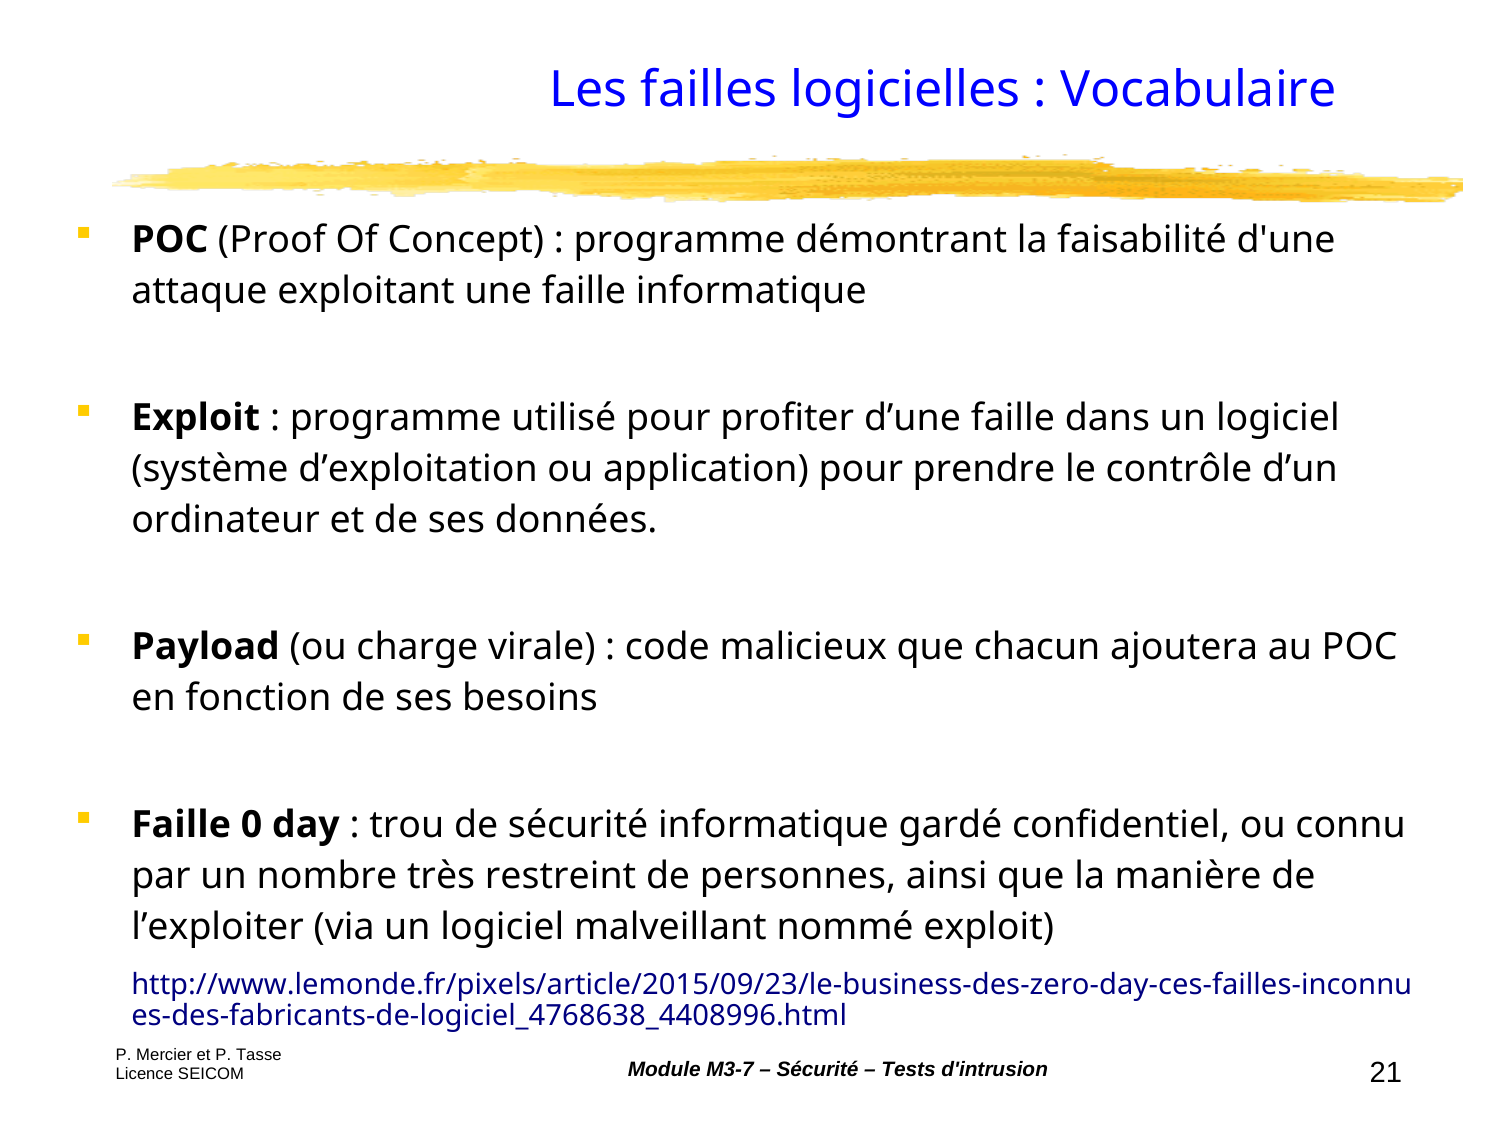

# Les failles logicielles : Vocabulaire
POC (Proof Of Concept) : programme démontrant la faisabilité d'une attaque exploitant une faille informatique
Exploit : programme utilisé pour profiter d’une faille dans un logiciel (système d’exploitation ou application) pour prendre le contrôle d’un ordinateur et de ses données.
Payload (ou charge virale) : code malicieux que chacun ajoutera au POC en fonction de ses besoins
Faille 0 day : trou de sécurité informatique gardé confidentiel, ou connu par un nombre très restreint de personnes, ainsi que la manière de l’exploiter (via un logiciel malveillant nommé exploit)
http://www.lemonde.fr/pixels/article/2015/09/23/le-business-des-zero-day-ces-failles-inconnues-des-fabricants-de-logiciel_4768638_4408996.html
21